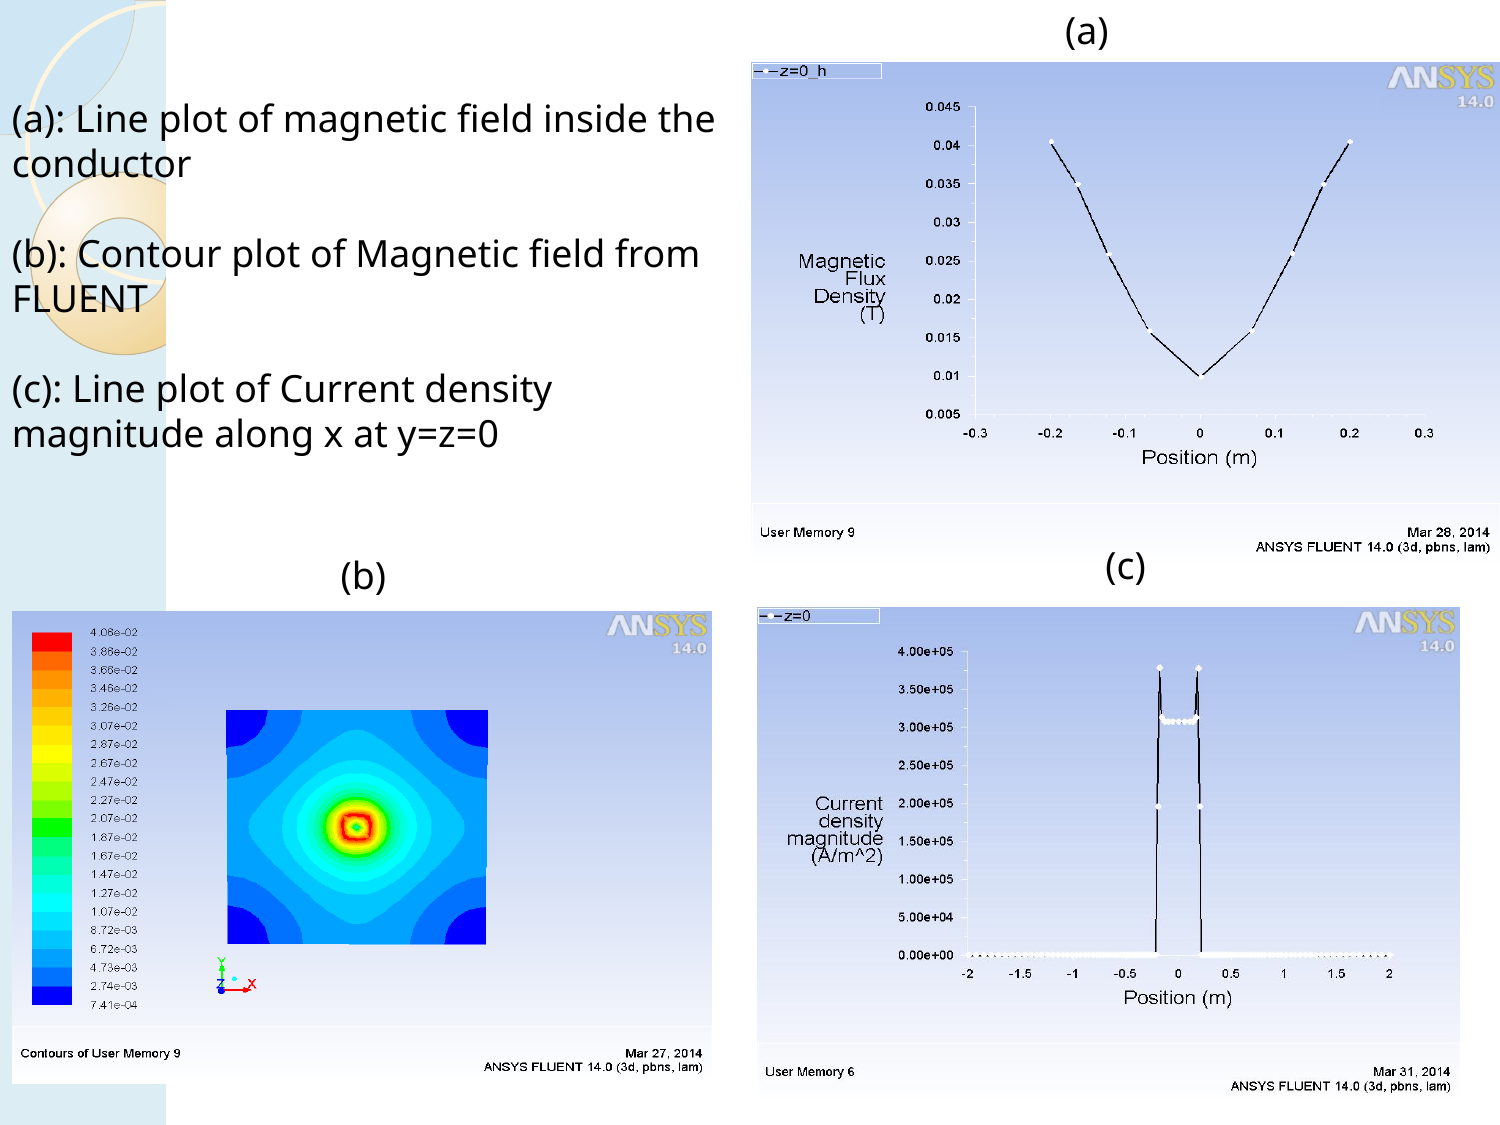

(a)
(a): Line plot of magnetic field inside the conductor
(b): Contour plot of Magnetic field from FLUENT
(c): Line plot of Current density magnitude along x at y=z=0
(c)
(b)